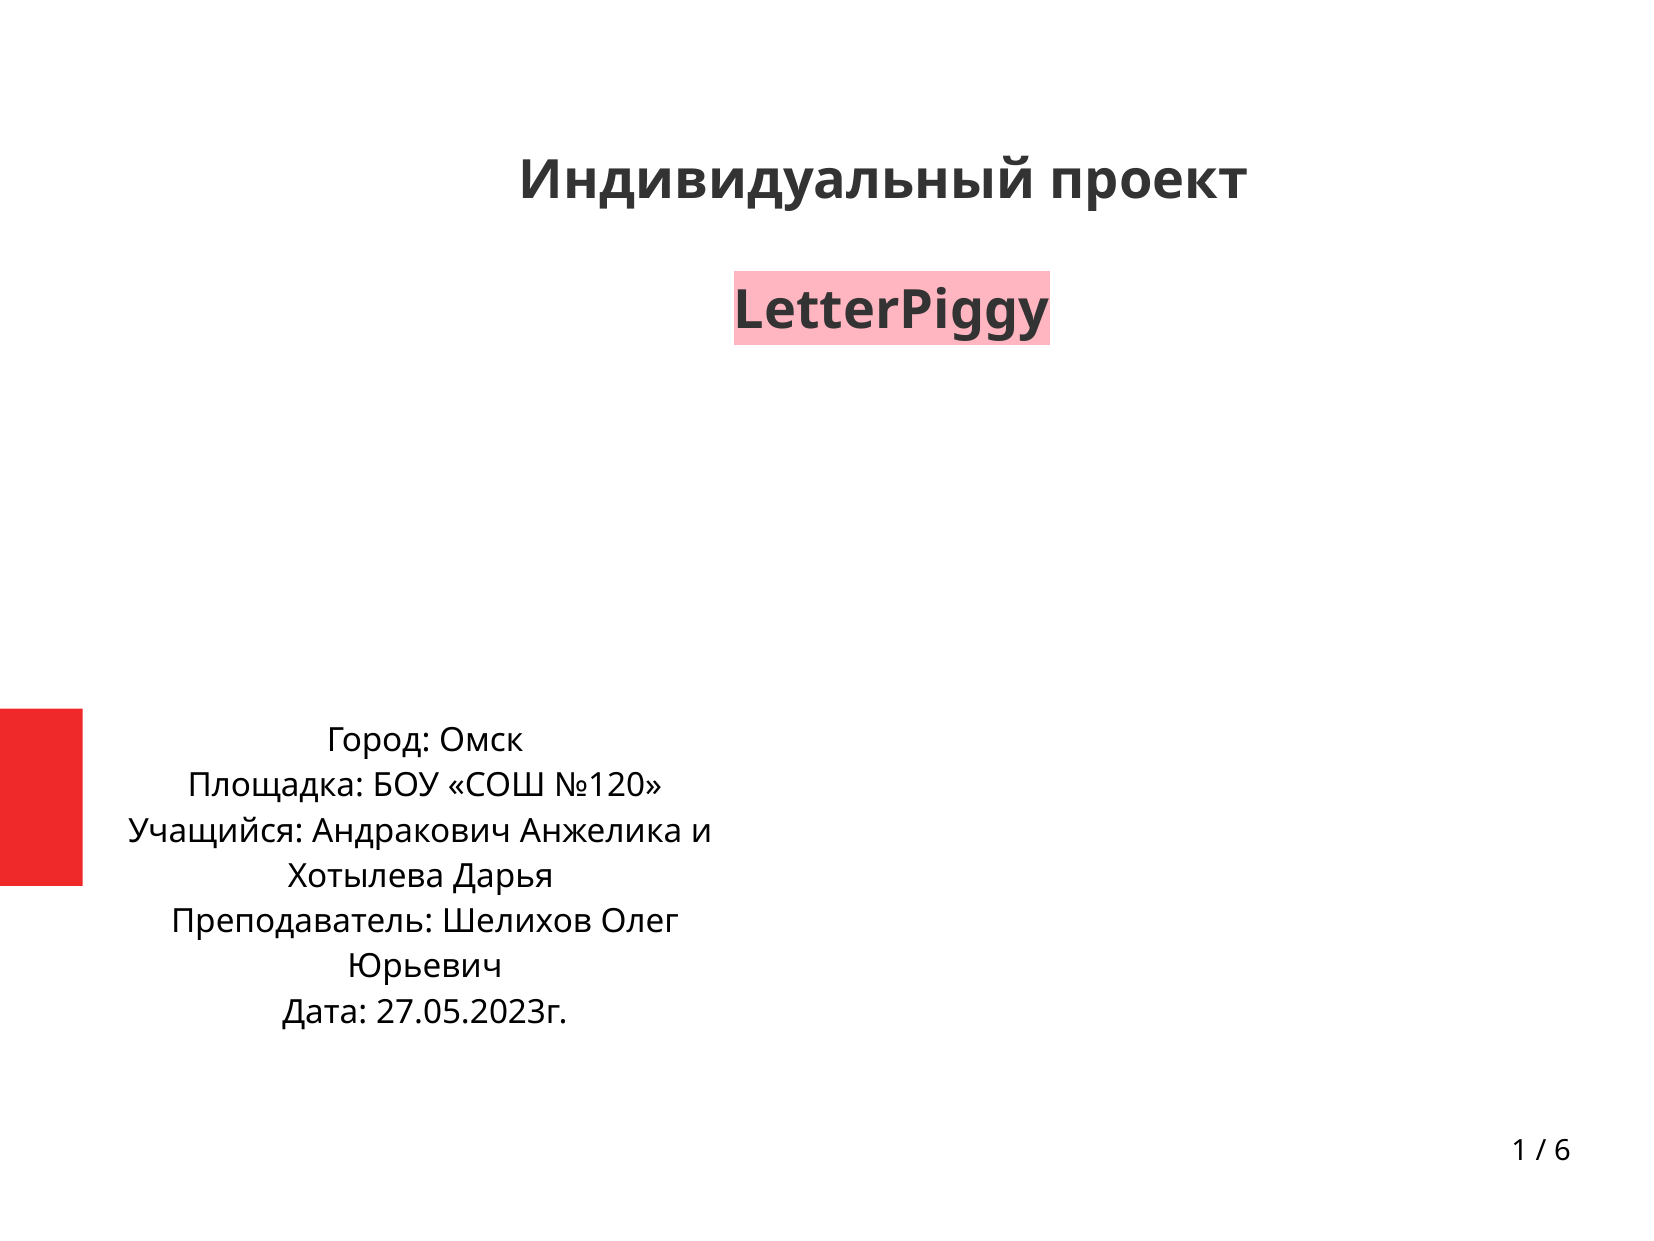

# Индивидуальный проект LetterPiggy
Город: Омск
Площадка: БОУ «СОШ №120»
Учащийся: Андракович Анжелика и
Хотылева Дарья
Преподаватель: Шелихов Олег Юрьевич
Дата: 27.05.2023г.
1